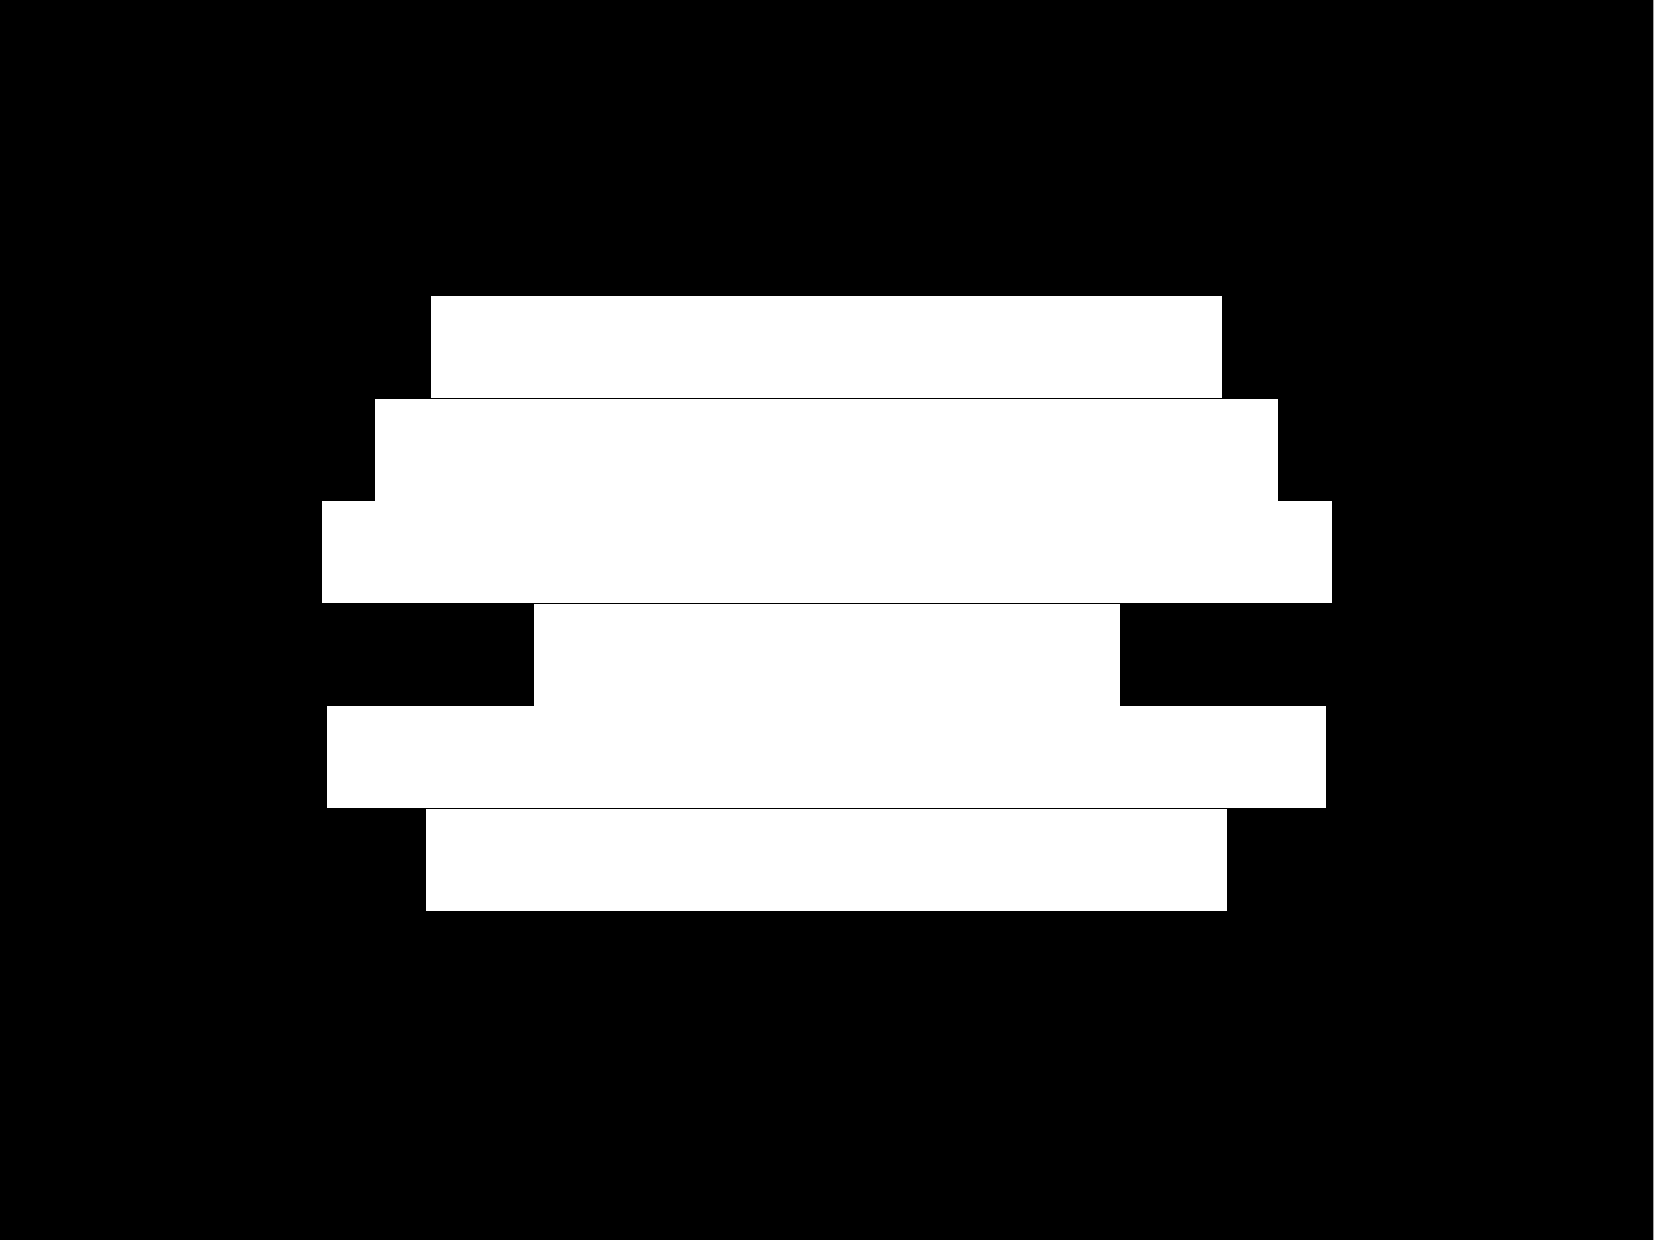

# A todos que o feriu
lá no calvário perdoou
Subiu naquela cruz sem
nada reclamar
Cordeiro imaculado que
sofreu por me amar